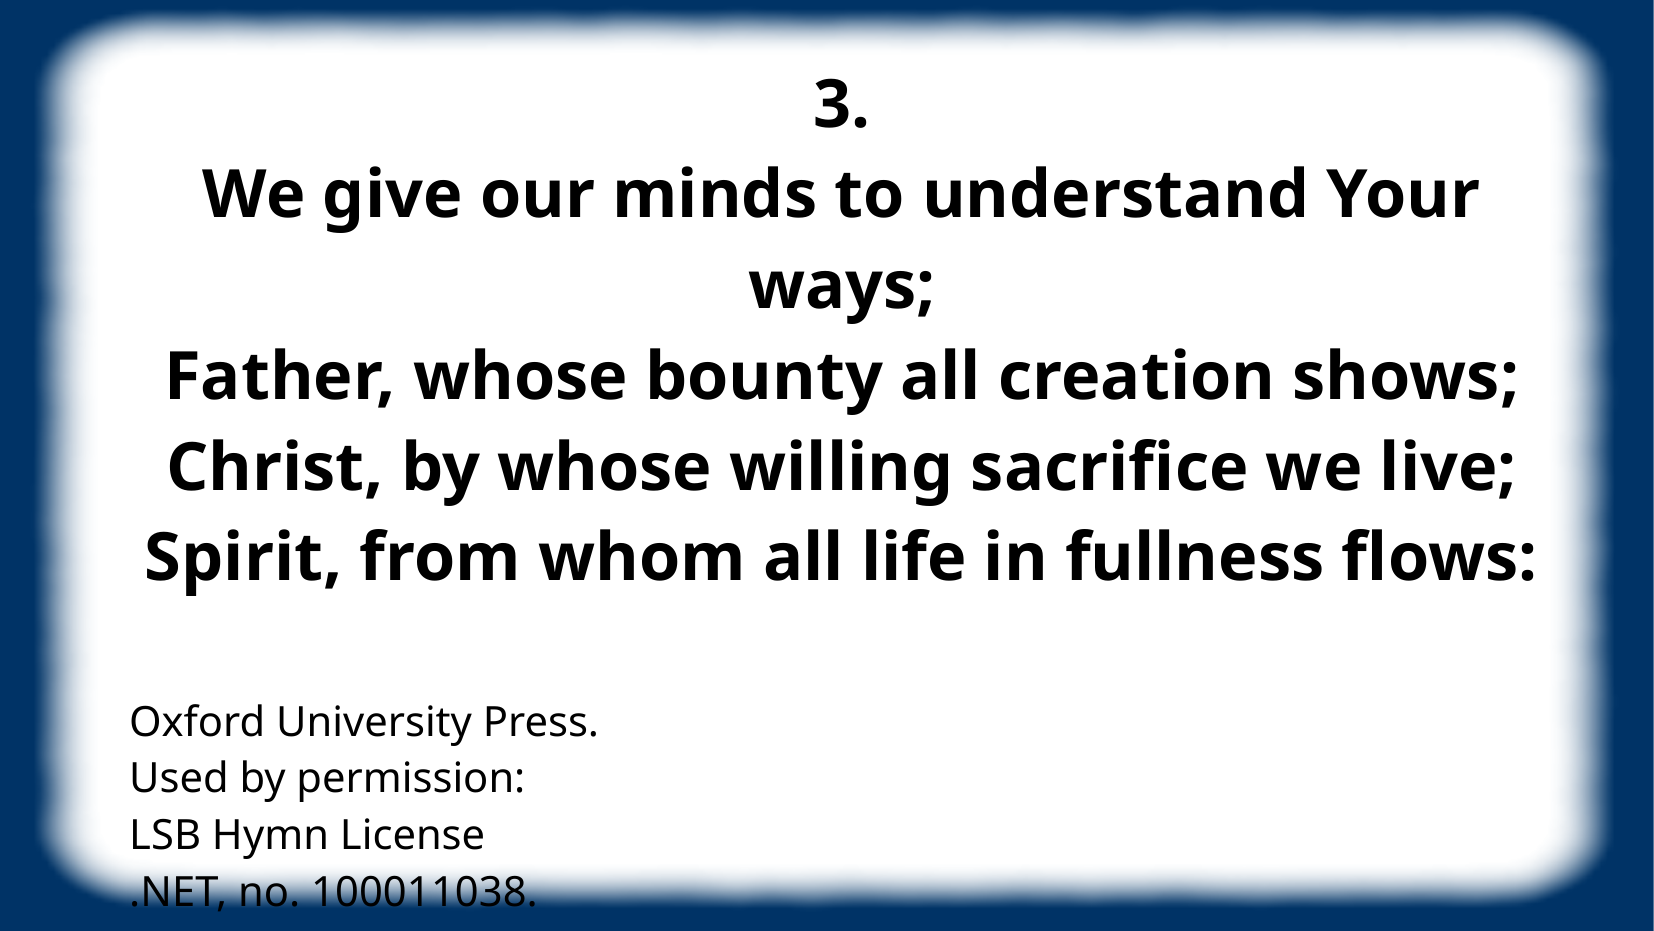

3.
We give our minds to understand Your ways;
Father, whose bounty all creation shows;
Christ, by whose willing sacrifice we live;
Spirit, from whom all life in fullness flows:
Oxford University Press.
Used by permission:
LSB Hymn License
.NET, no. 100011038.